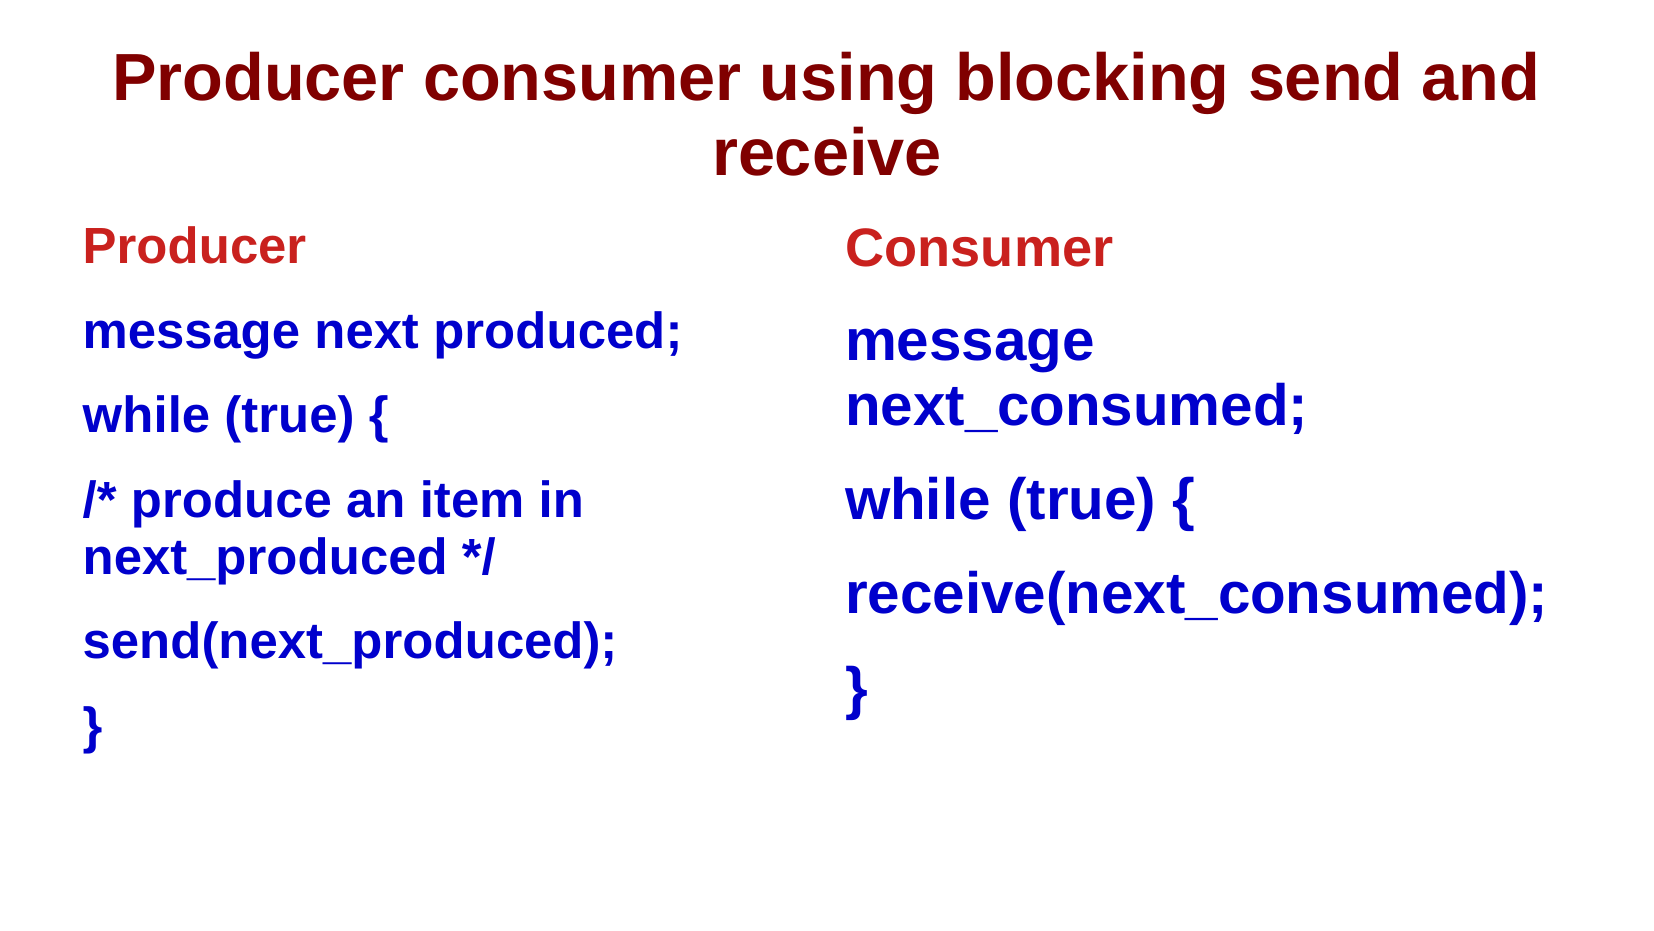

# Producer consumer using blocking send and receive
Producer
message next produced;
while (true) {
/* produce an item in next_produced */
send(next_produced);
}
Consumer
message next_consumed;
while (true) {
receive(next_consumed);
}